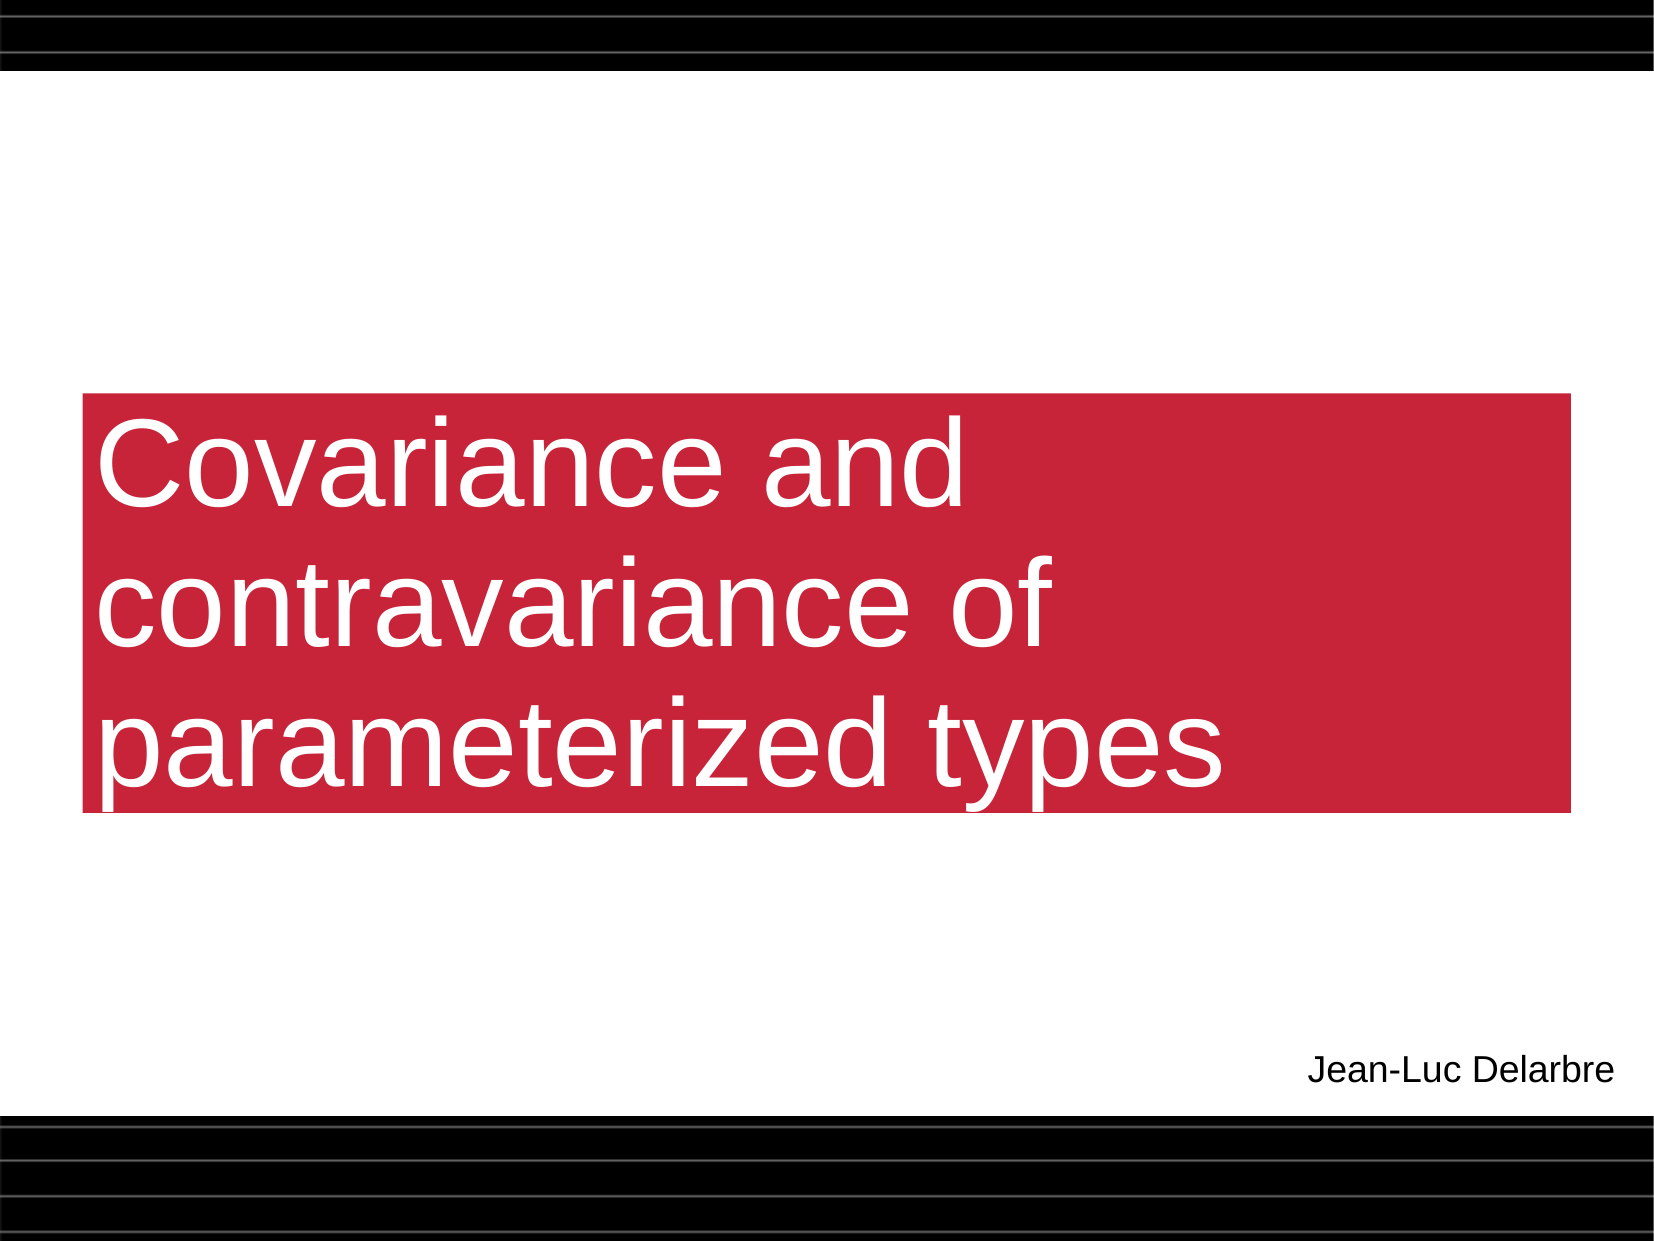

# Covariance and contravariance of parameterized types
Jean-Luc Delarbre